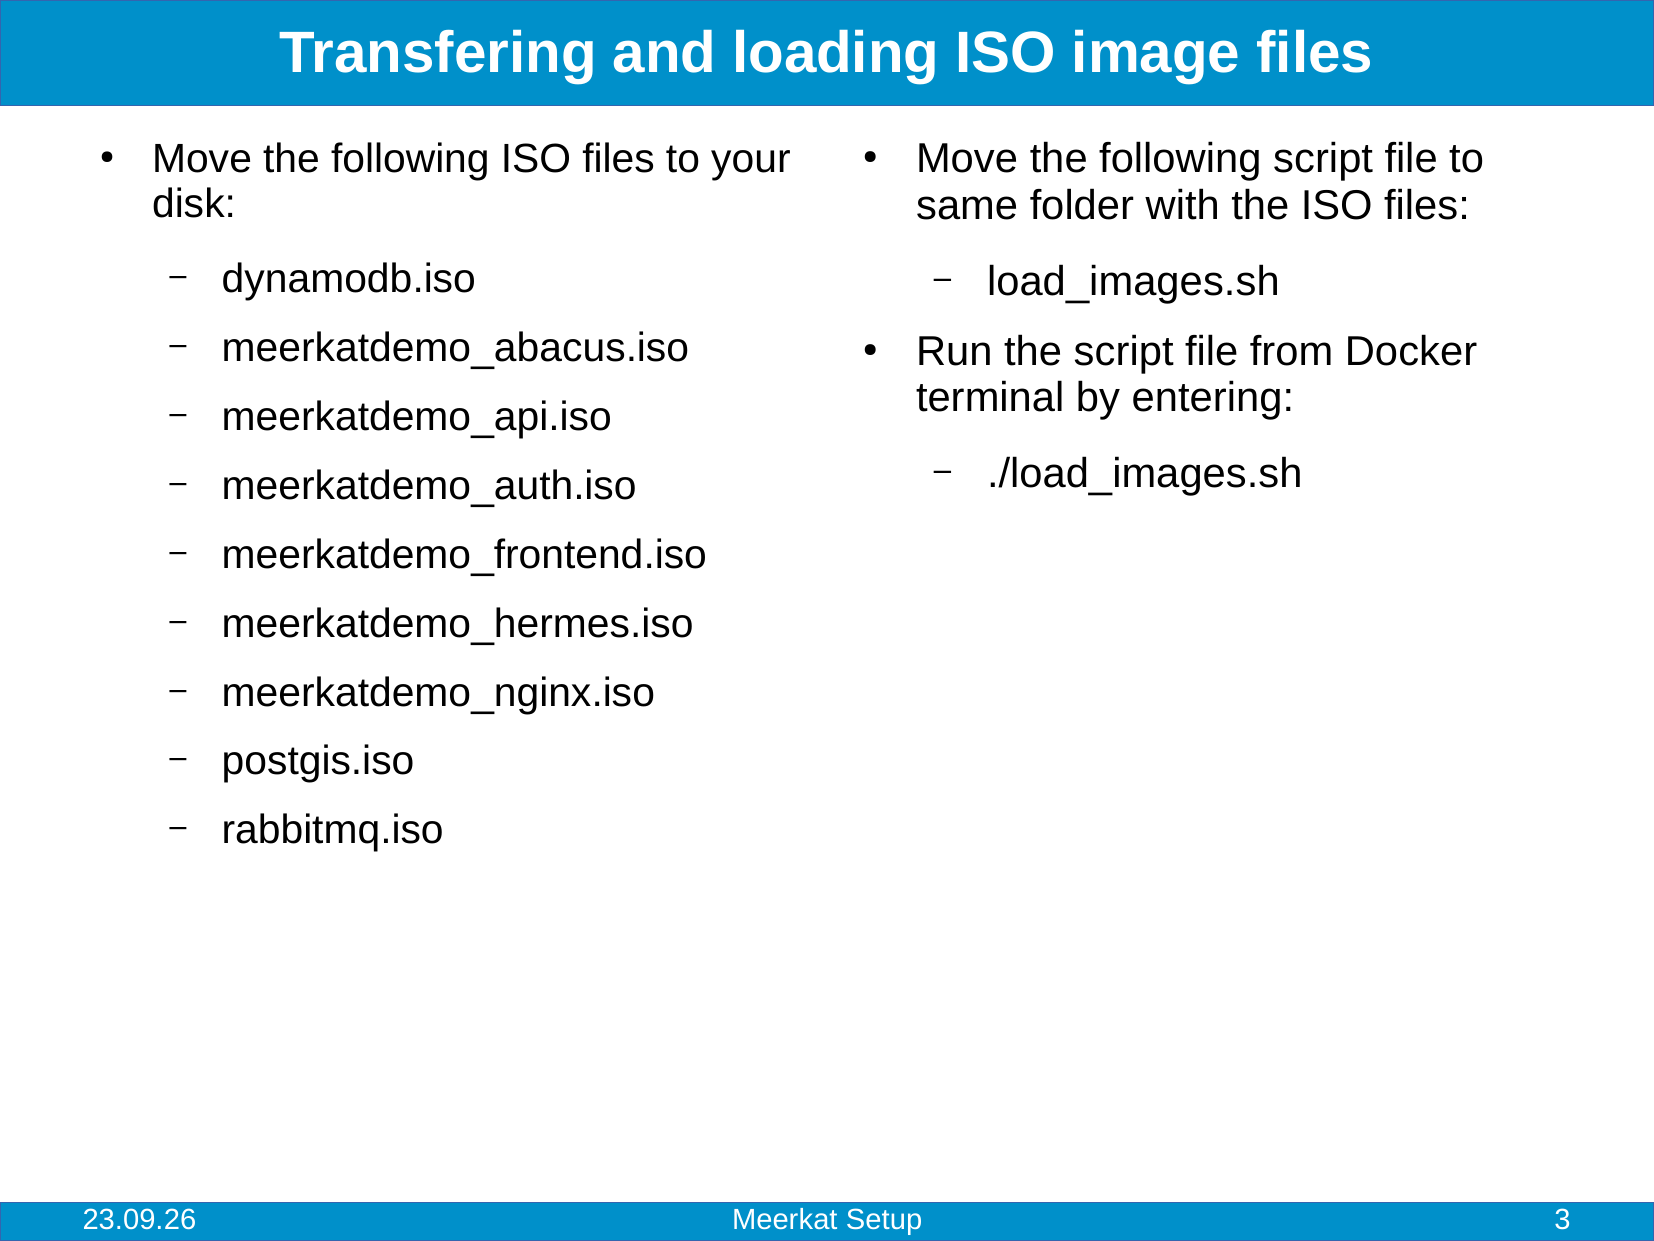

# Transfering and loading ISO image files
Move the following ISO files to your disk:
dynamodb.iso
meerkatdemo_abacus.iso
meerkatdemo_api.iso
meerkatdemo_auth.iso
meerkatdemo_frontend.iso
meerkatdemo_hermes.iso
meerkatdemo_nginx.iso
postgis.iso
rabbitmq.iso
Move the following script file to same folder with the ISO files:
load_images.sh
Run the script file from Docker terminal by entering:
./load_images.sh
Meerkat Setup
3